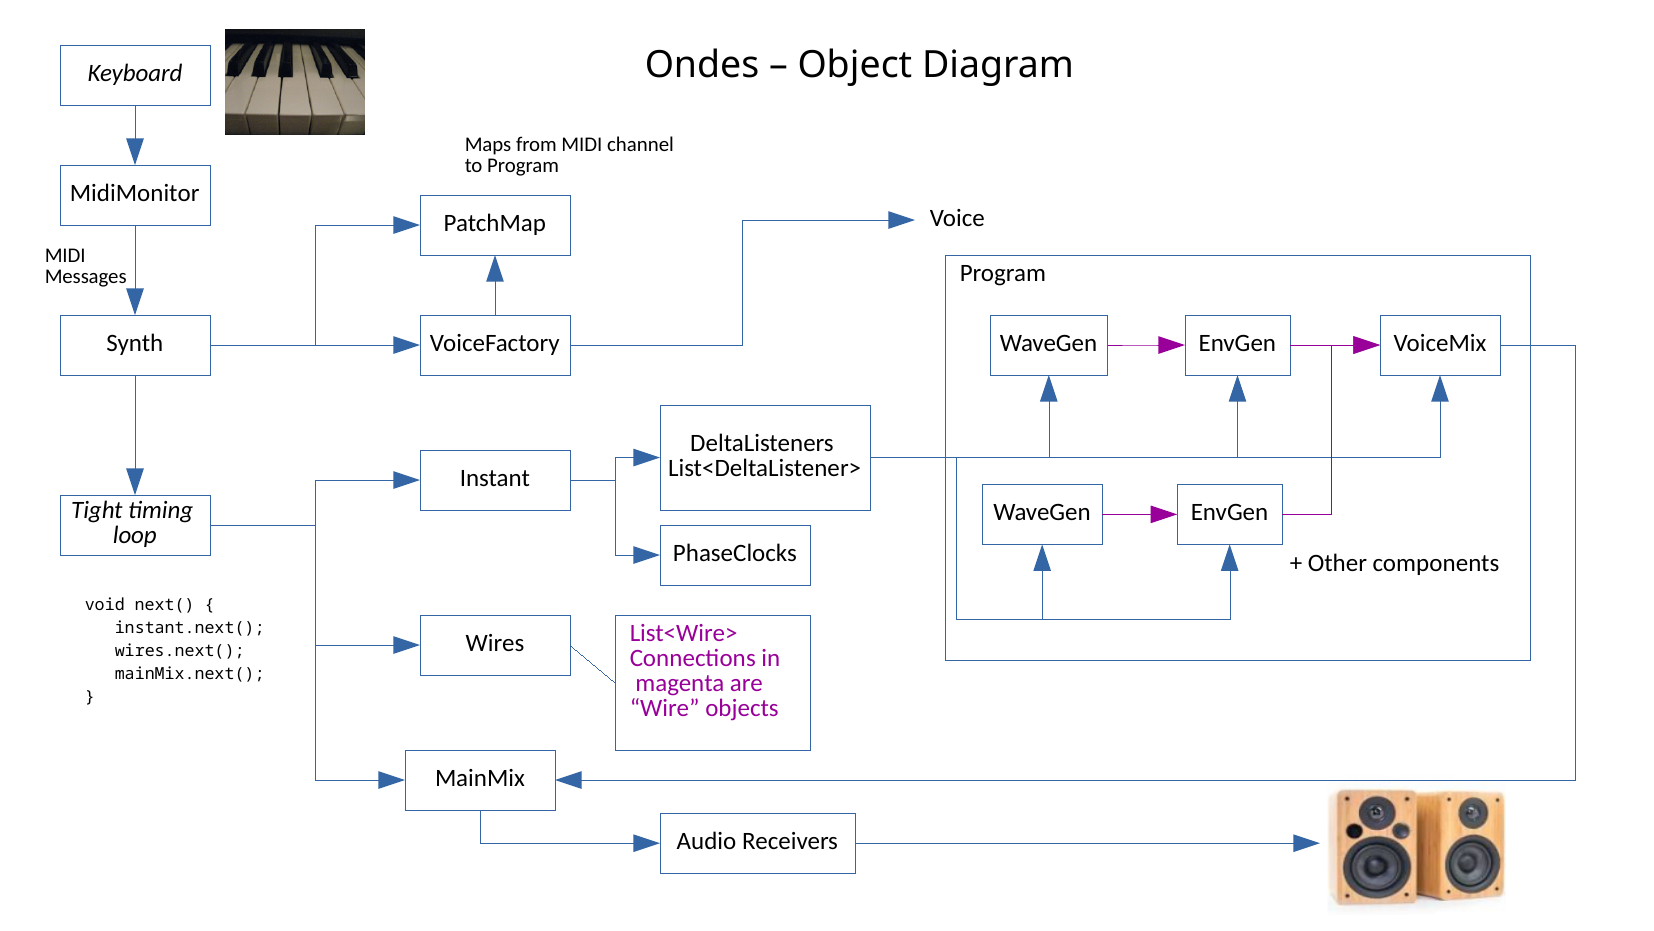

Ondes – Object Diagram
Keyboard
Maps from MIDI channel
to Program
MidiMonitor
PatchMap
Voice
MIDI
Messages
Program
Synth
VoiceFactory
WaveGen
EnvGen
VoiceMix
DeltaListeners
List<DeltaListener>
Instant
WaveGen
EnvGen
Tight timing
loop
PhaseClocks
+ Other components
 void next() {
 instant.next();
 wires.next();
 mainMix.next();
 }
Wires
List<Wire>
Connections in
 magenta are
“Wire” objects
MainMix
Audio Receivers